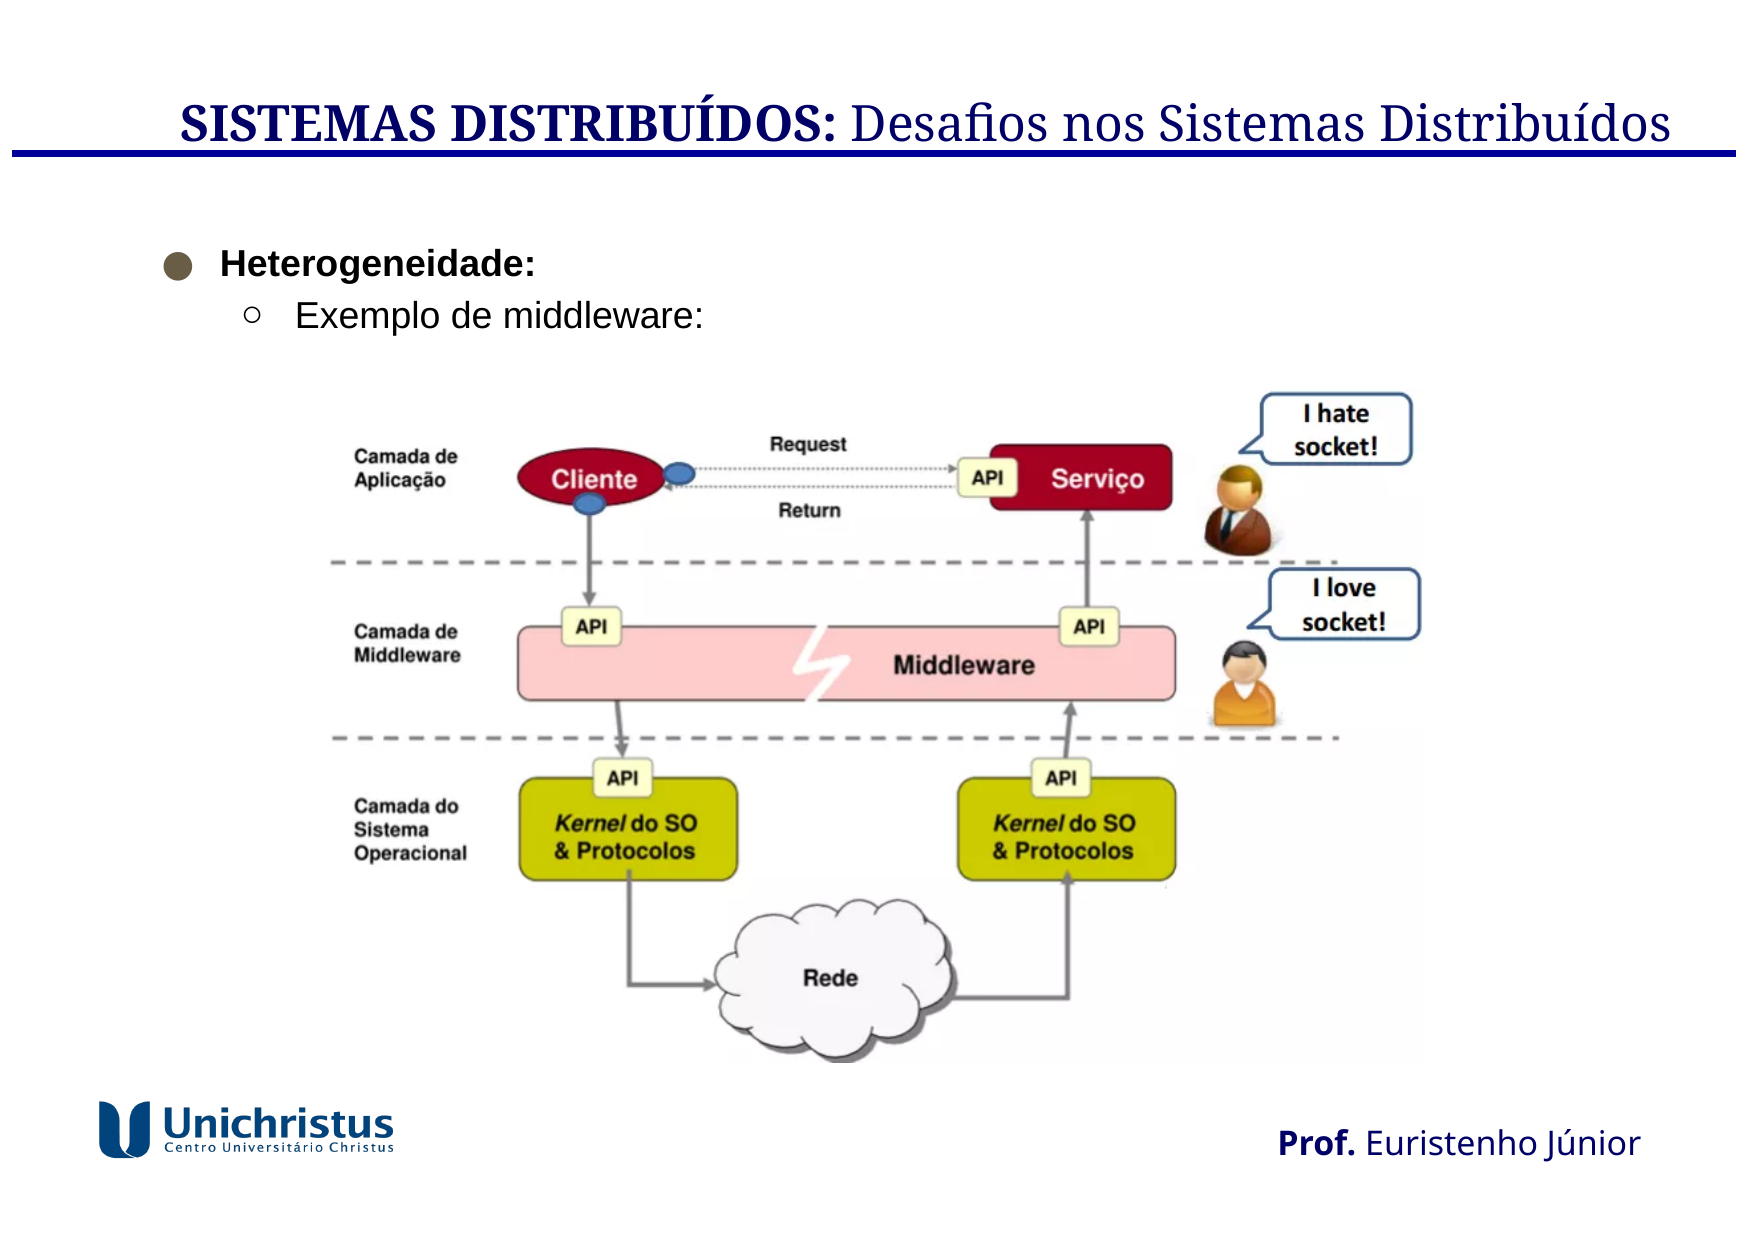

SISTEMAS DISTRIBUÍDOS: Desafios nos Sistemas Distribuídos
Heterogeneidade:
Exemplo de middleware:
Prof. Euristenho Júnior